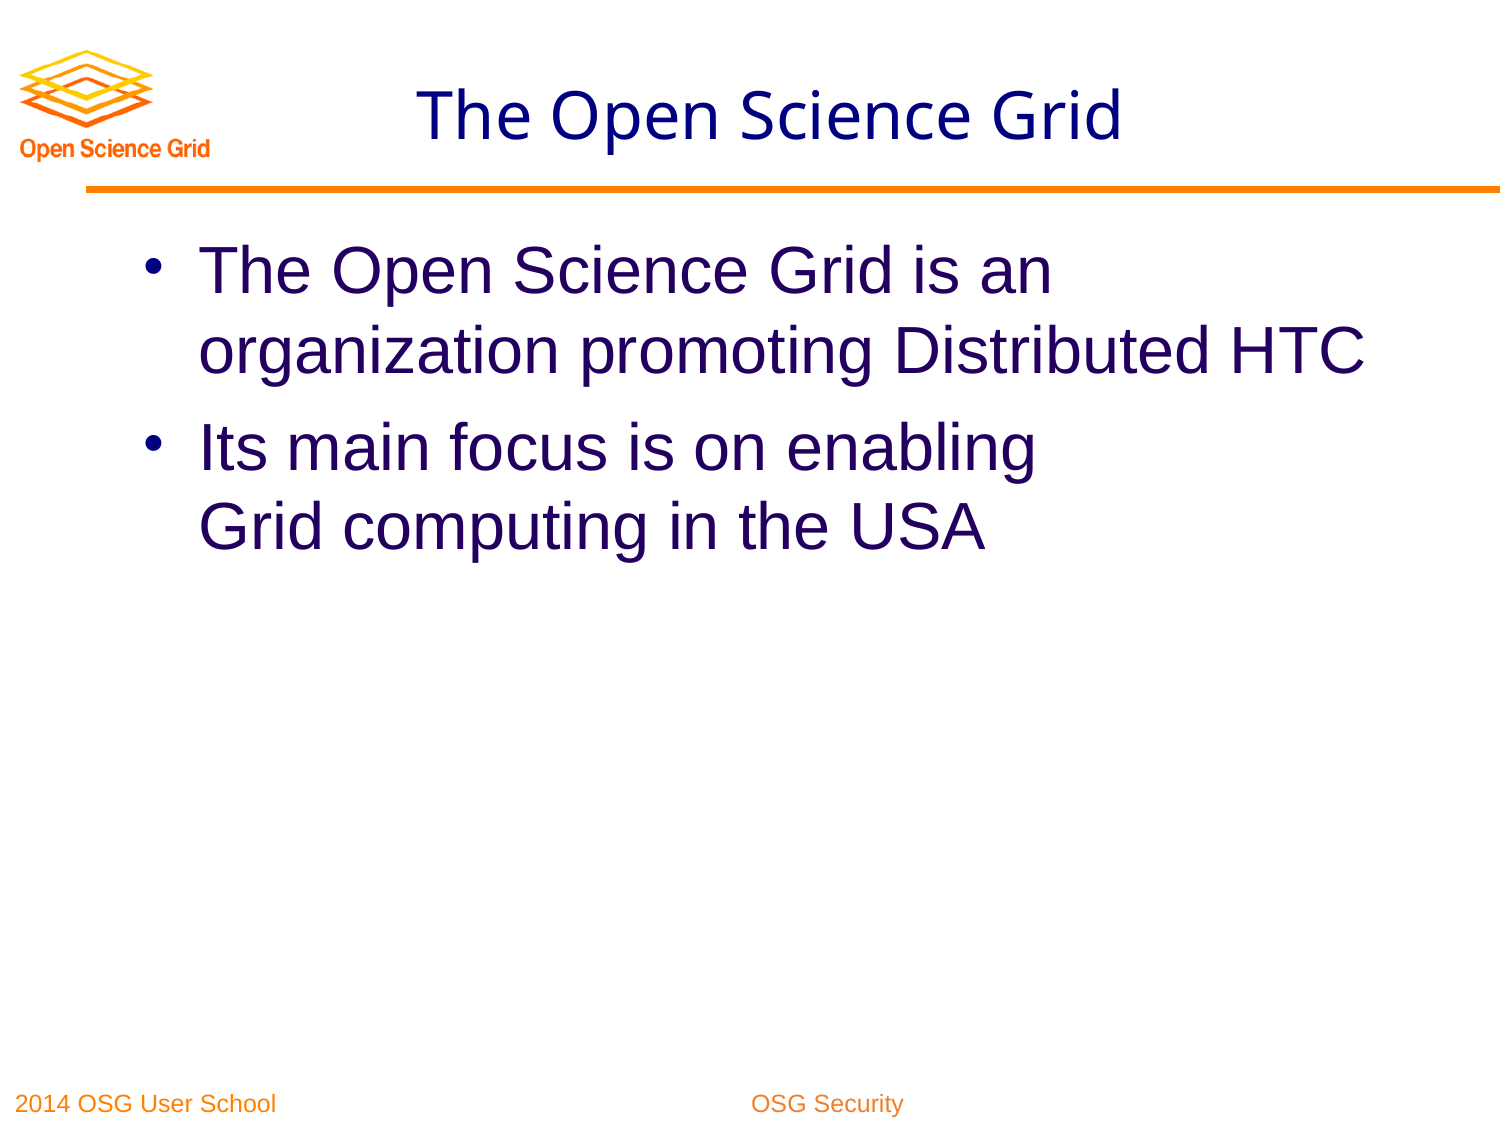

# The Open Science Grid
The Open Science Grid is an organization promoting Distributed HTC
Its main focus is on enabling Grid computing in the USA